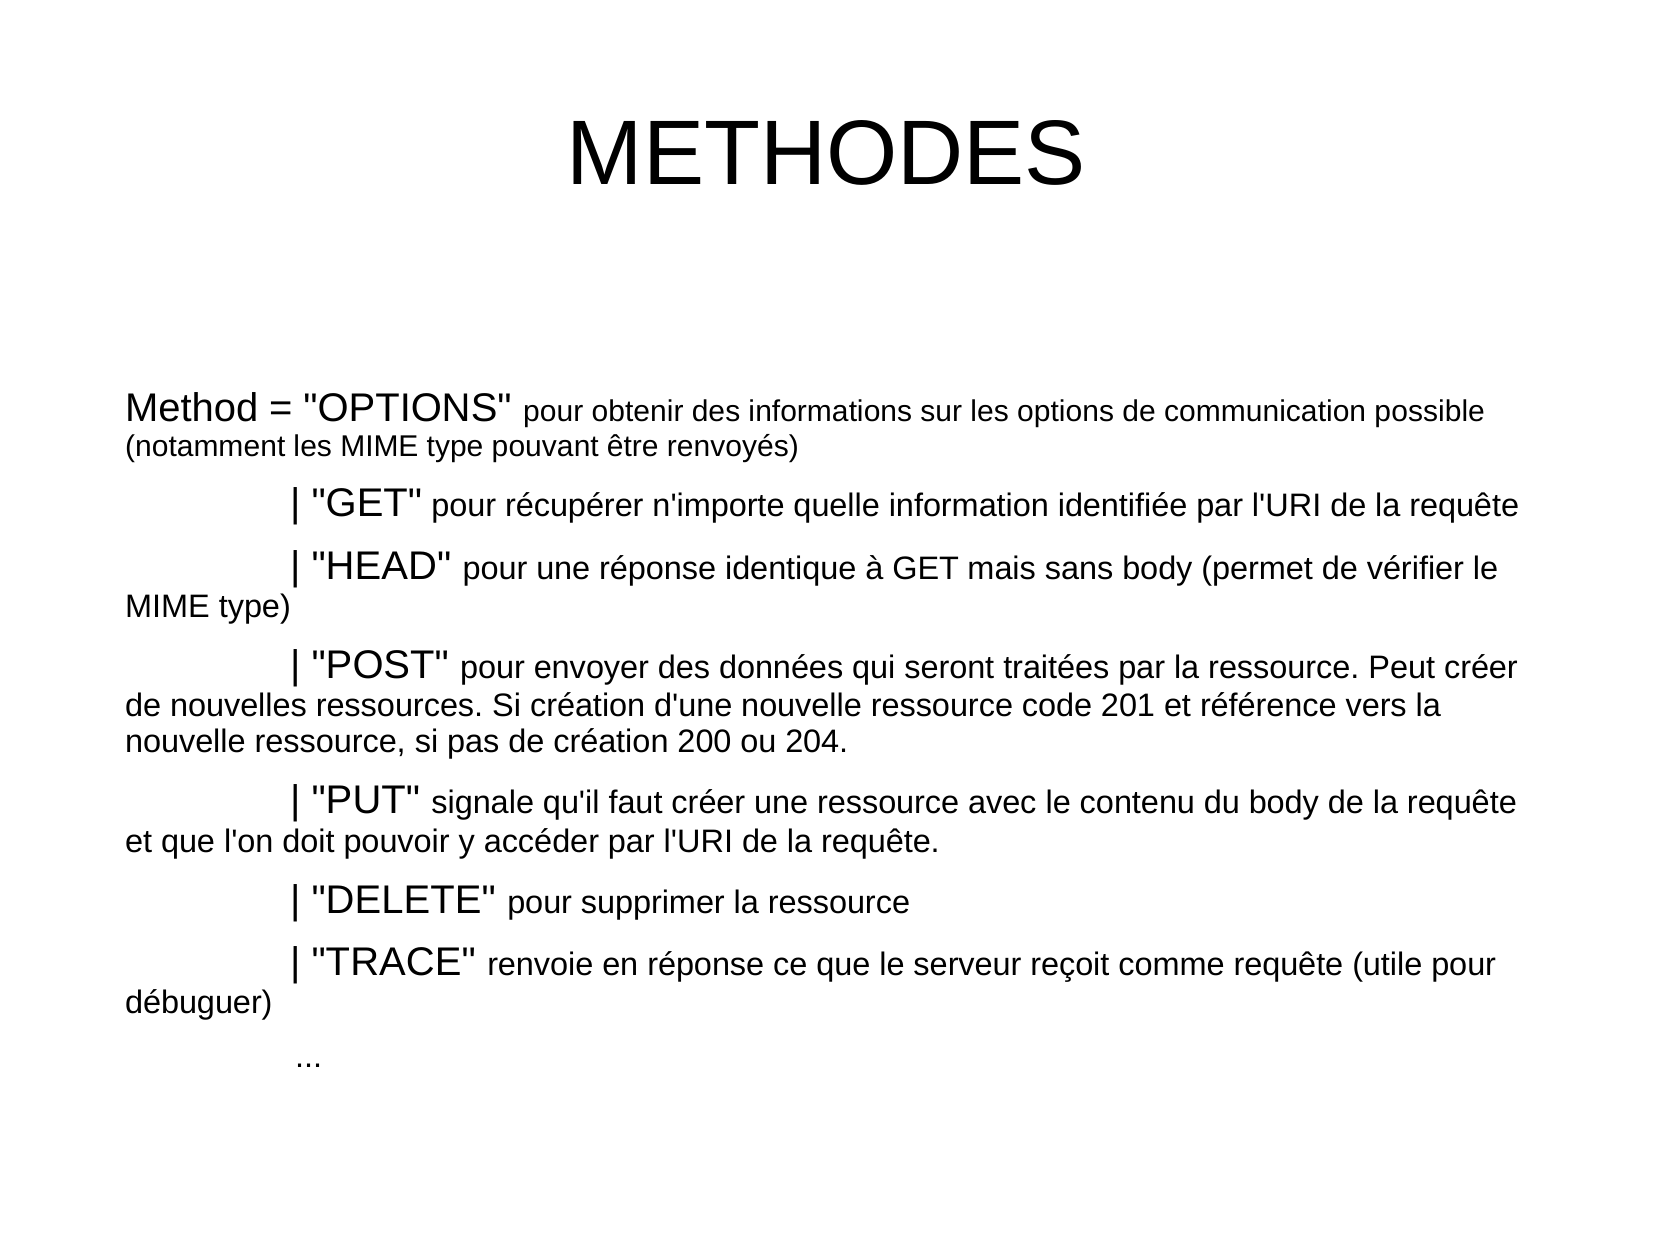

# METHODES
Method = "OPTIONS" pour obtenir des informations sur les options de communication possible (notamment les MIME type pouvant être renvoyés)
 | "GET" pour récupérer n'importe quelle information identifiée par l'URI de la requête
 | "HEAD" pour une réponse identique à GET mais sans body (permet de vérifier le MIME type)
 | "POST" pour envoyer des données qui seront traitées par la ressource. Peut créer de nouvelles ressources. Si création d'une nouvelle ressource code 201 et référence vers la nouvelle ressource, si pas de création 200 ou 204.
 | "PUT" signale qu'il faut créer une ressource avec le contenu du body de la requête et que l'on doit pouvoir y accéder par l'URI de la requête.
 | "DELETE" pour supprimer la ressource
 | "TRACE" renvoie en réponse ce que le serveur reçoit comme requête (utile pour débuguer)
...